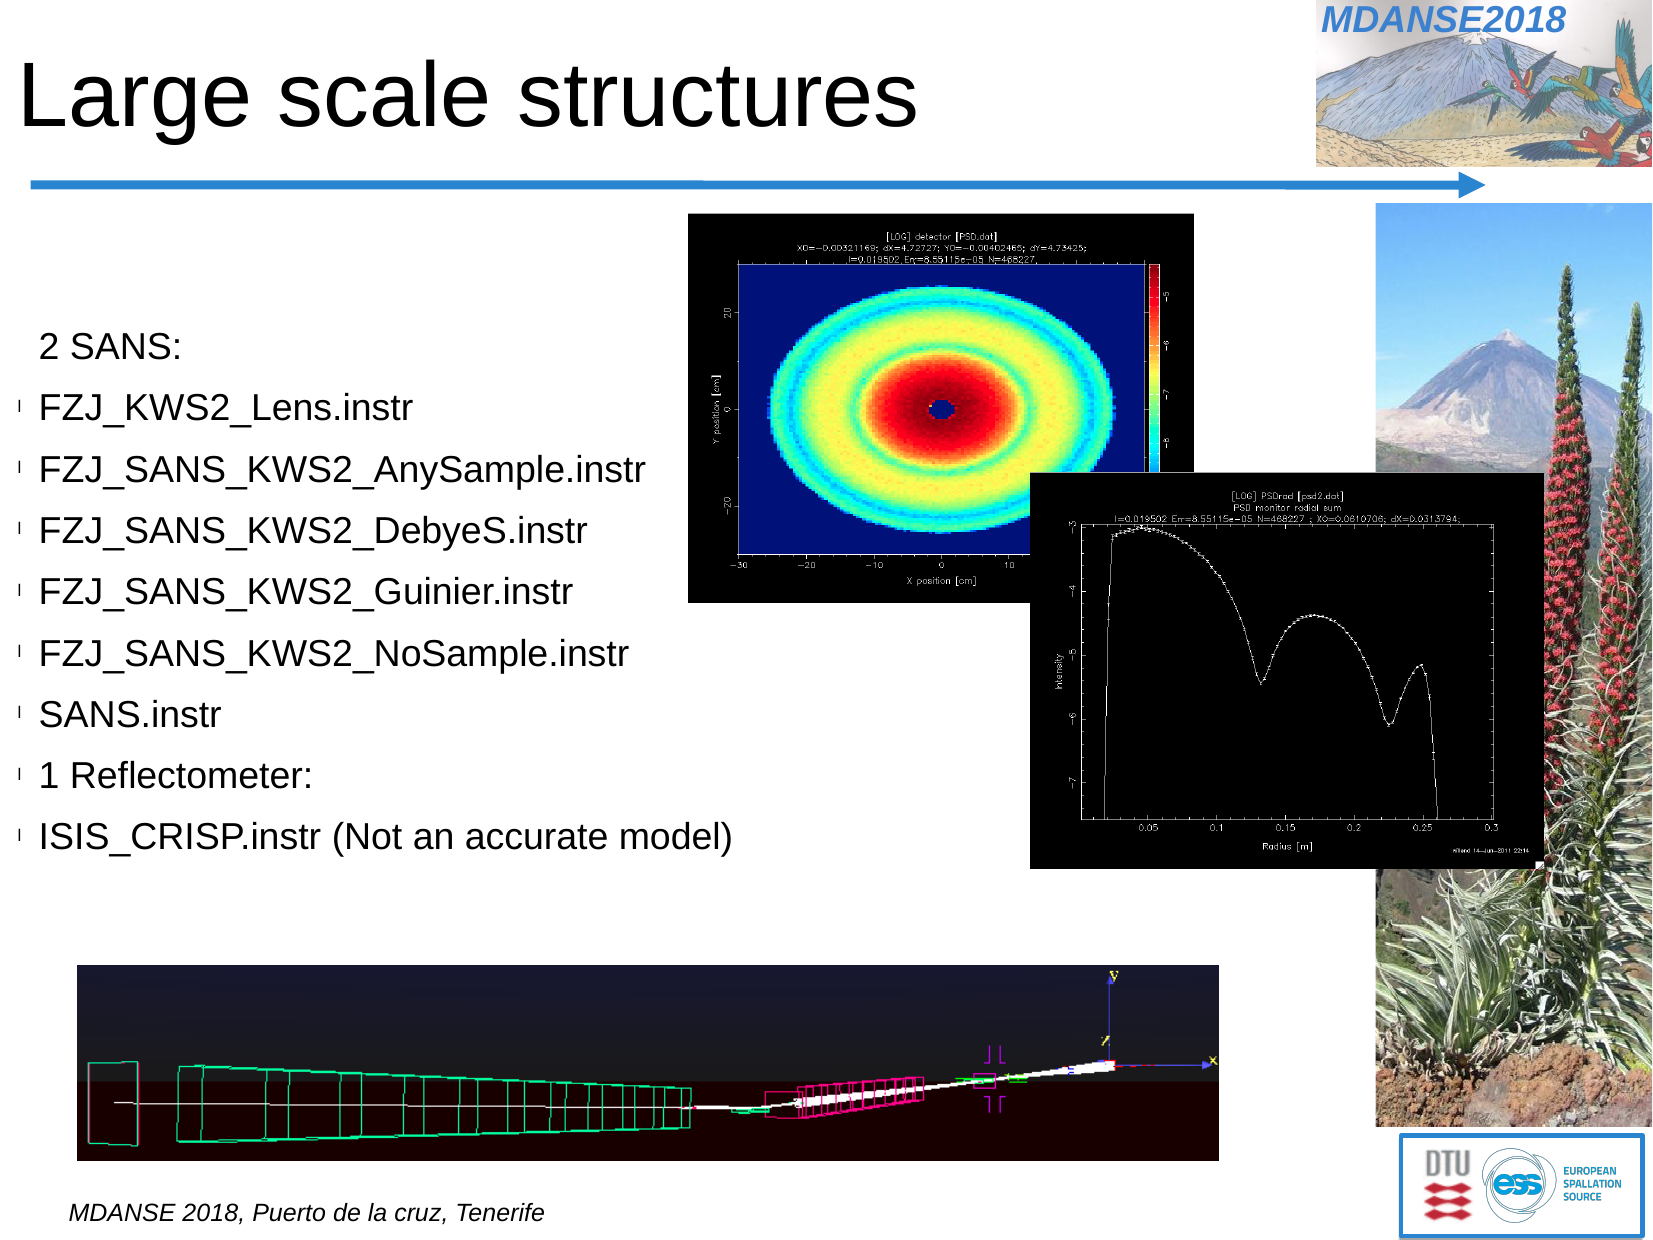

# Large scale structures
2 SANS:
FZJ_KWS2_Lens.instr
FZJ_SANS_KWS2_AnySample.instr
FZJ_SANS_KWS2_DebyeS.instr
FZJ_SANS_KWS2_Guinier.instr
FZJ_SANS_KWS2_NoSample.instr
SANS.instr
1 Reflectometer:
ISIS_CRISP.instr (Not an accurate model)